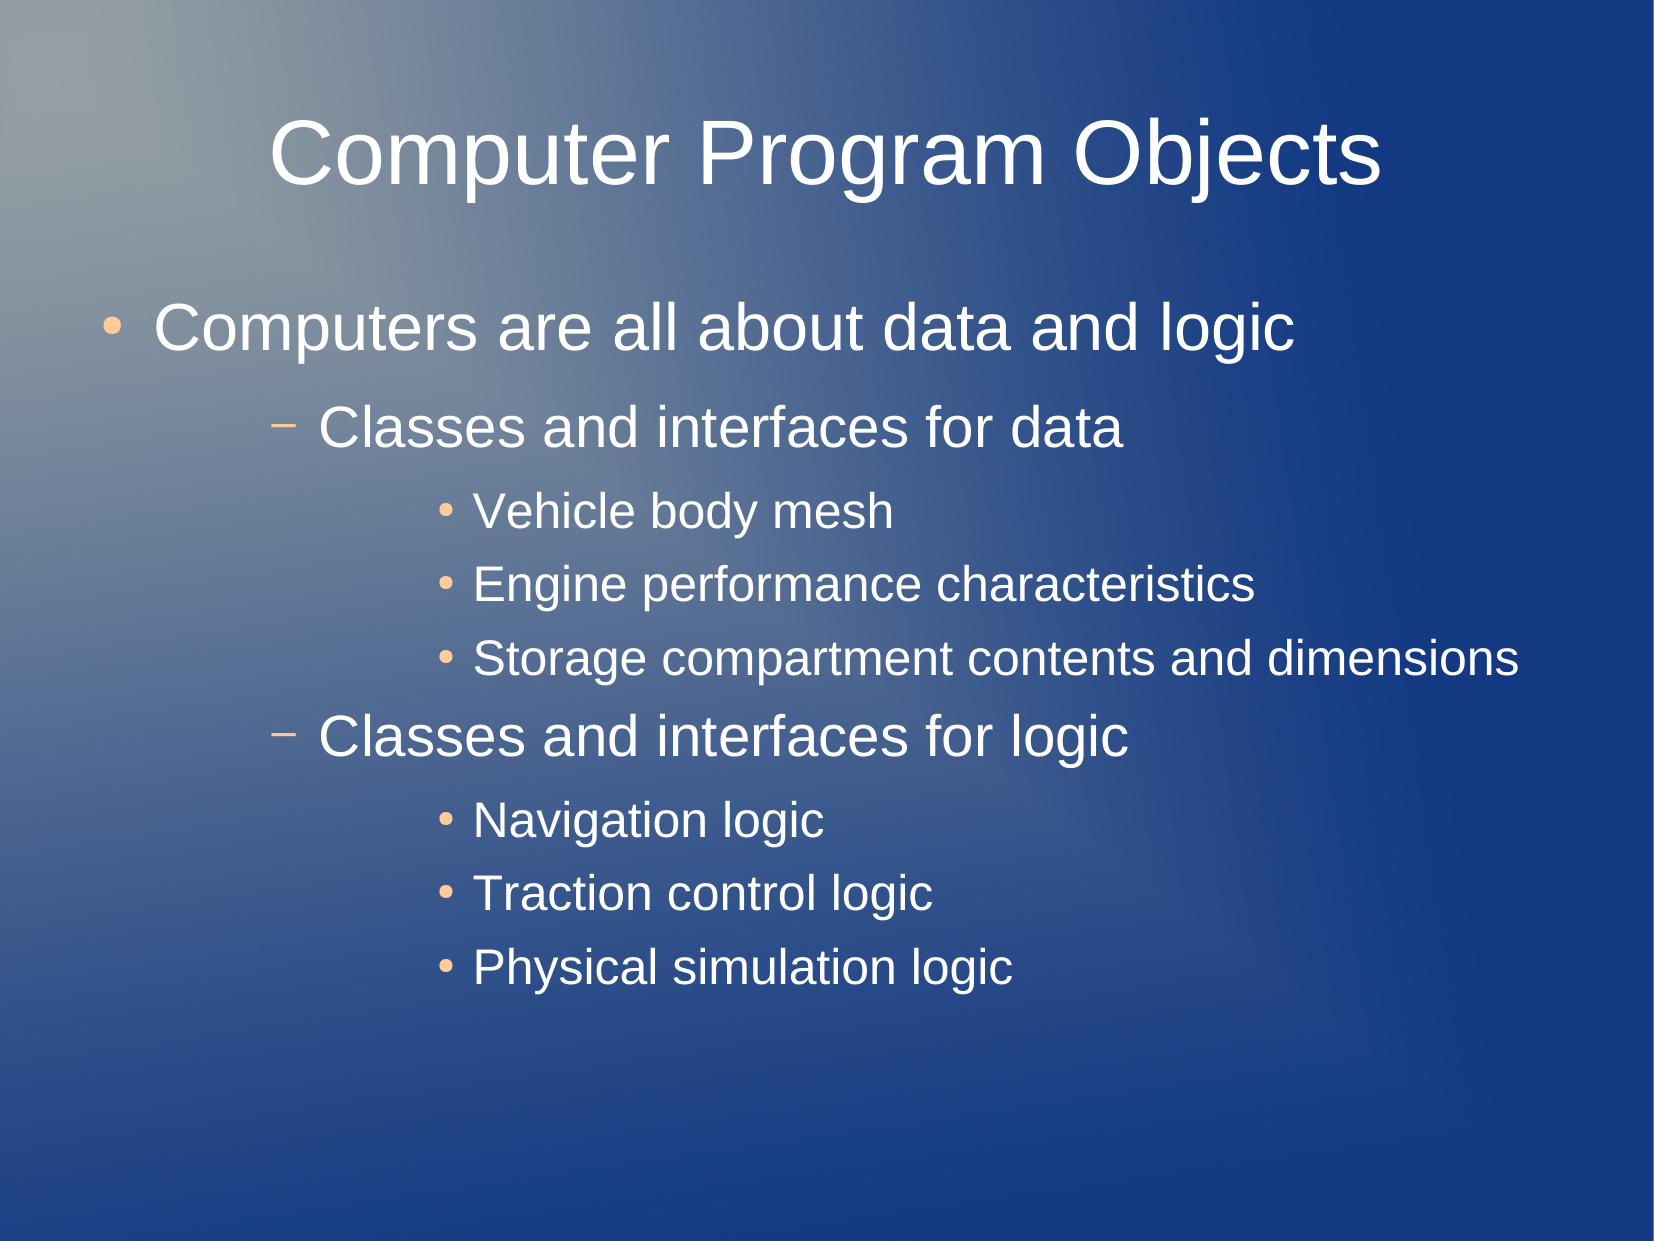

# Computer Program Objects
Computers are all about data and logic
Classes and interfaces for data
Vehicle body mesh
Engine performance characteristics
Storage compartment contents and dimensions
Classes and interfaces for logic
Navigation logic
Traction control logic
Physical simulation logic